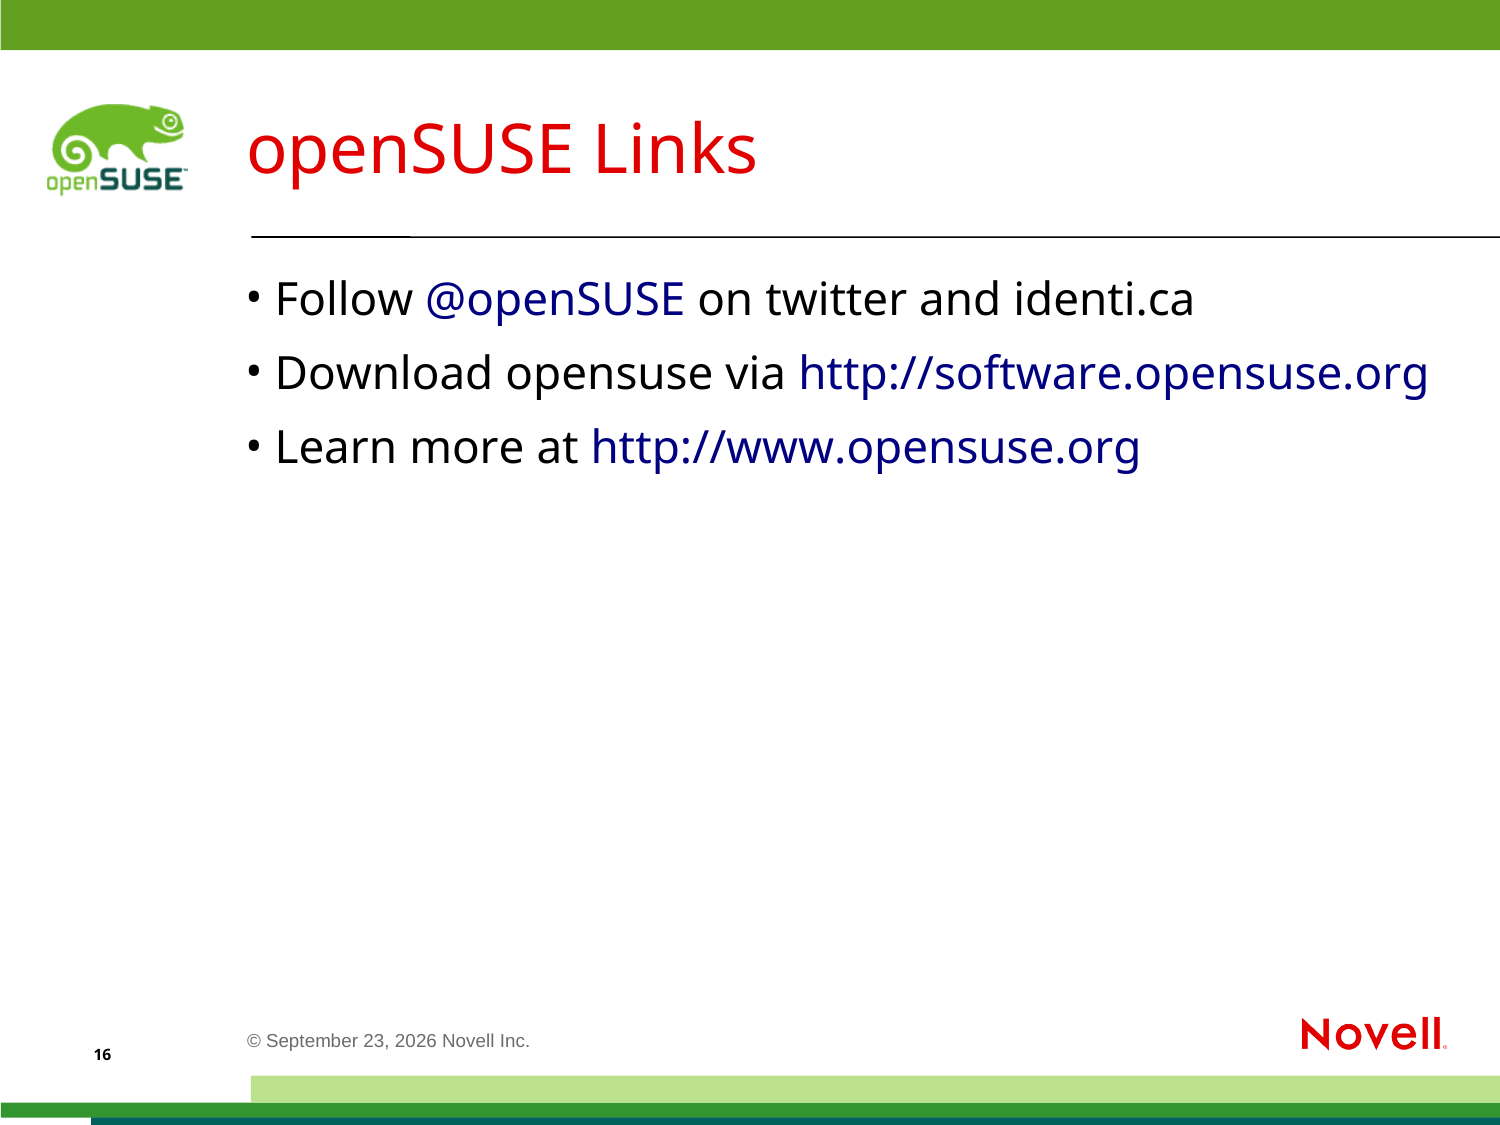

# openSUSE Links
 Follow @openSUSE on twitter and identi.ca
 Download opensuse via http://software.opensuse.org
 Learn more at http://www.opensuse.org